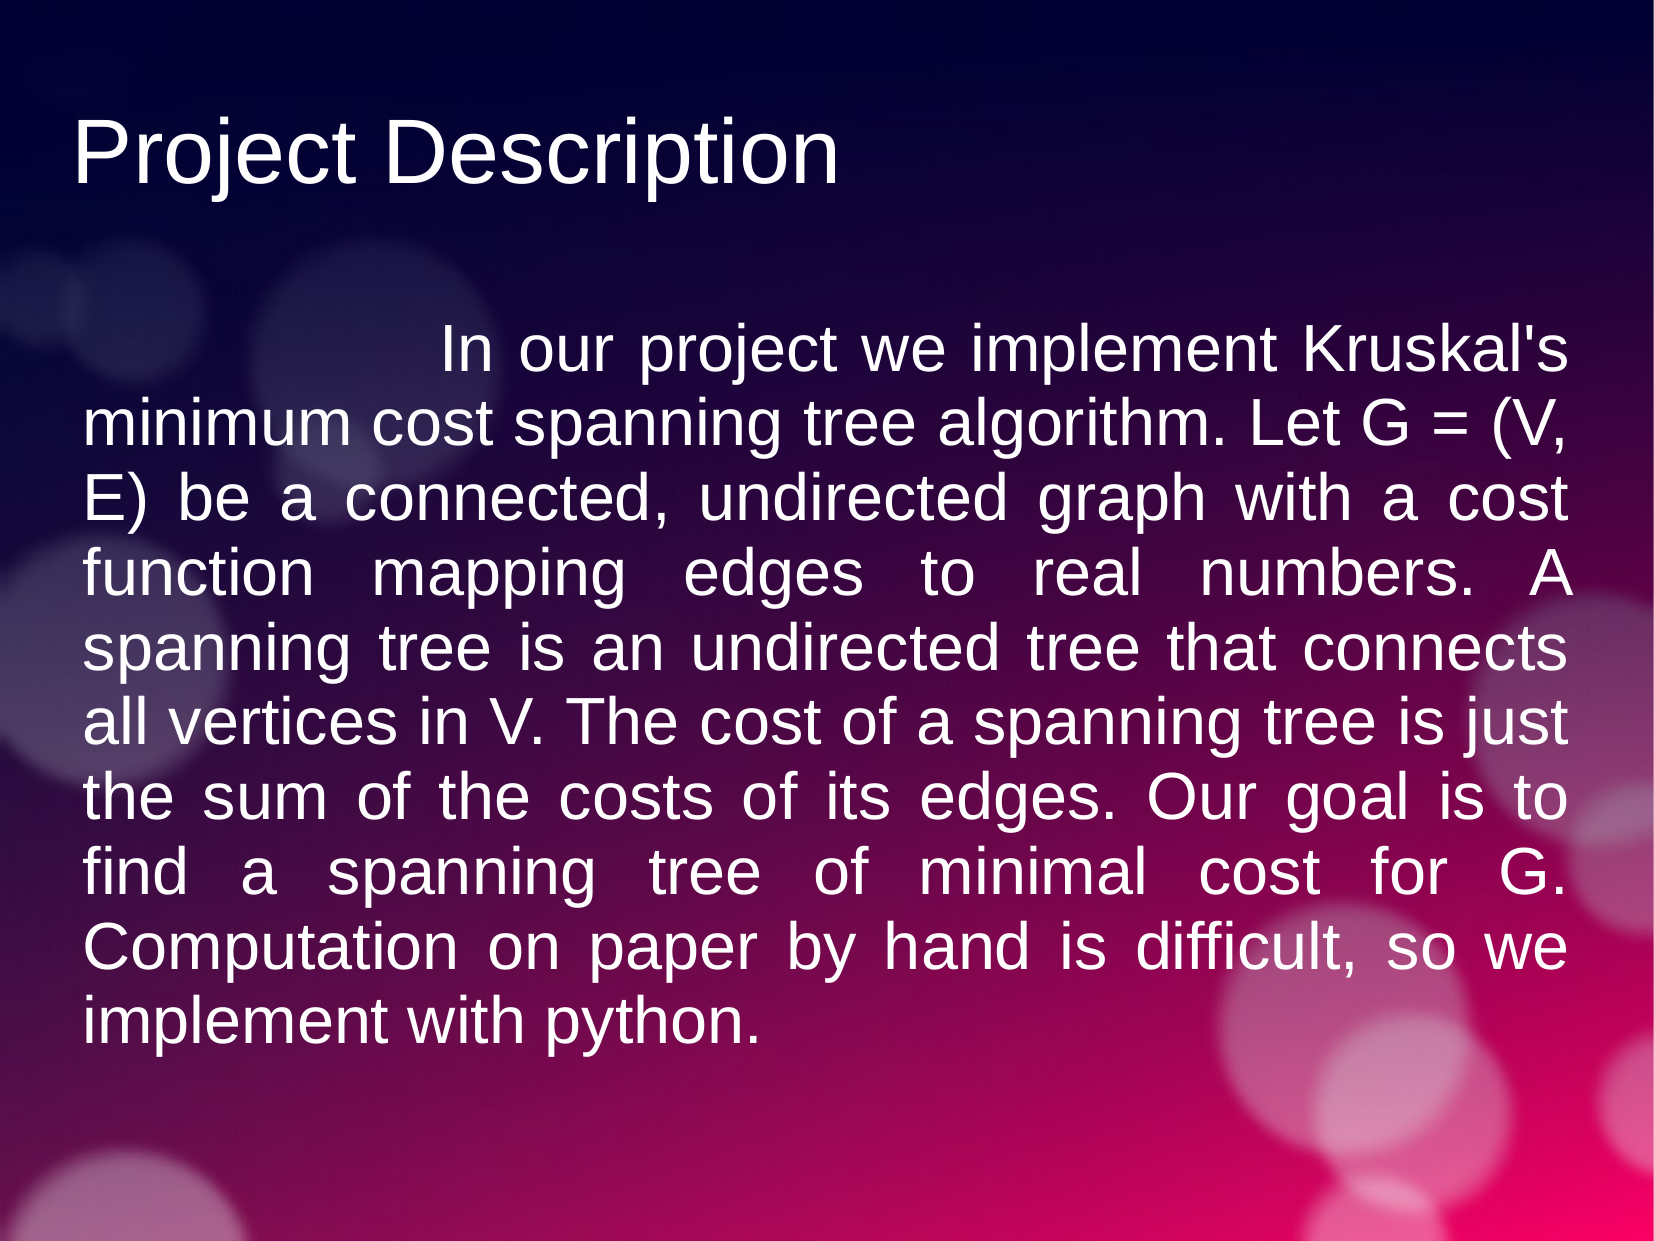

# Project Description
 In our project we implement Kruskal's minimum cost spanning tree algorithm. Let G = (V, E) be a connected, undirected graph with a cost function mapping edges to real numbers. A spanning tree is an undirected tree that connects all vertices in V. The cost of a spanning tree is just the sum of the costs of its edges. Our goal is to find a spanning tree of minimal cost for G. Computation on paper by hand is difficult, so we implement with python.